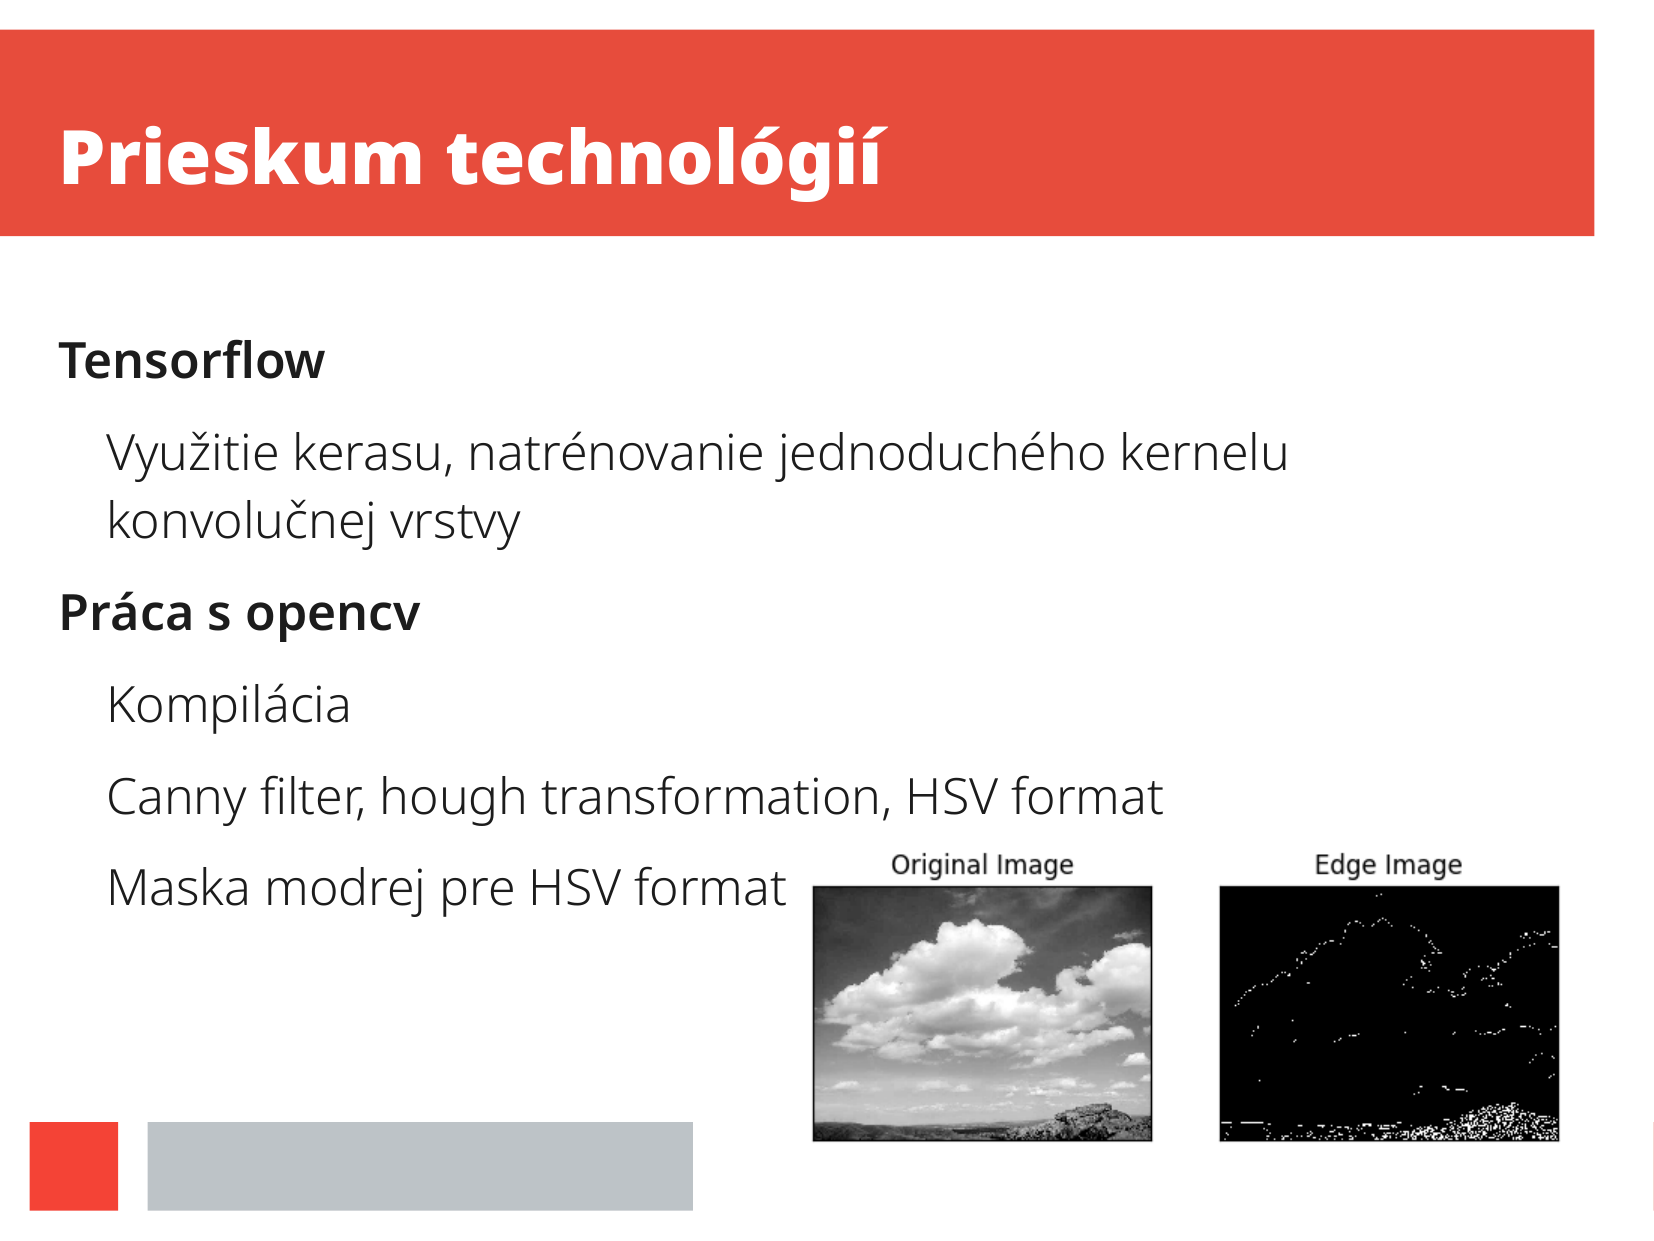

# Prieskum technológií
Tensorflow
Využitie kerasu, natrénovanie jednoduchého kernelu konvolučnej vrstvy
Práca s opencv
Kompilácia
Canny filter, hough transformation, HSV format
Maska modrej pre HSV format